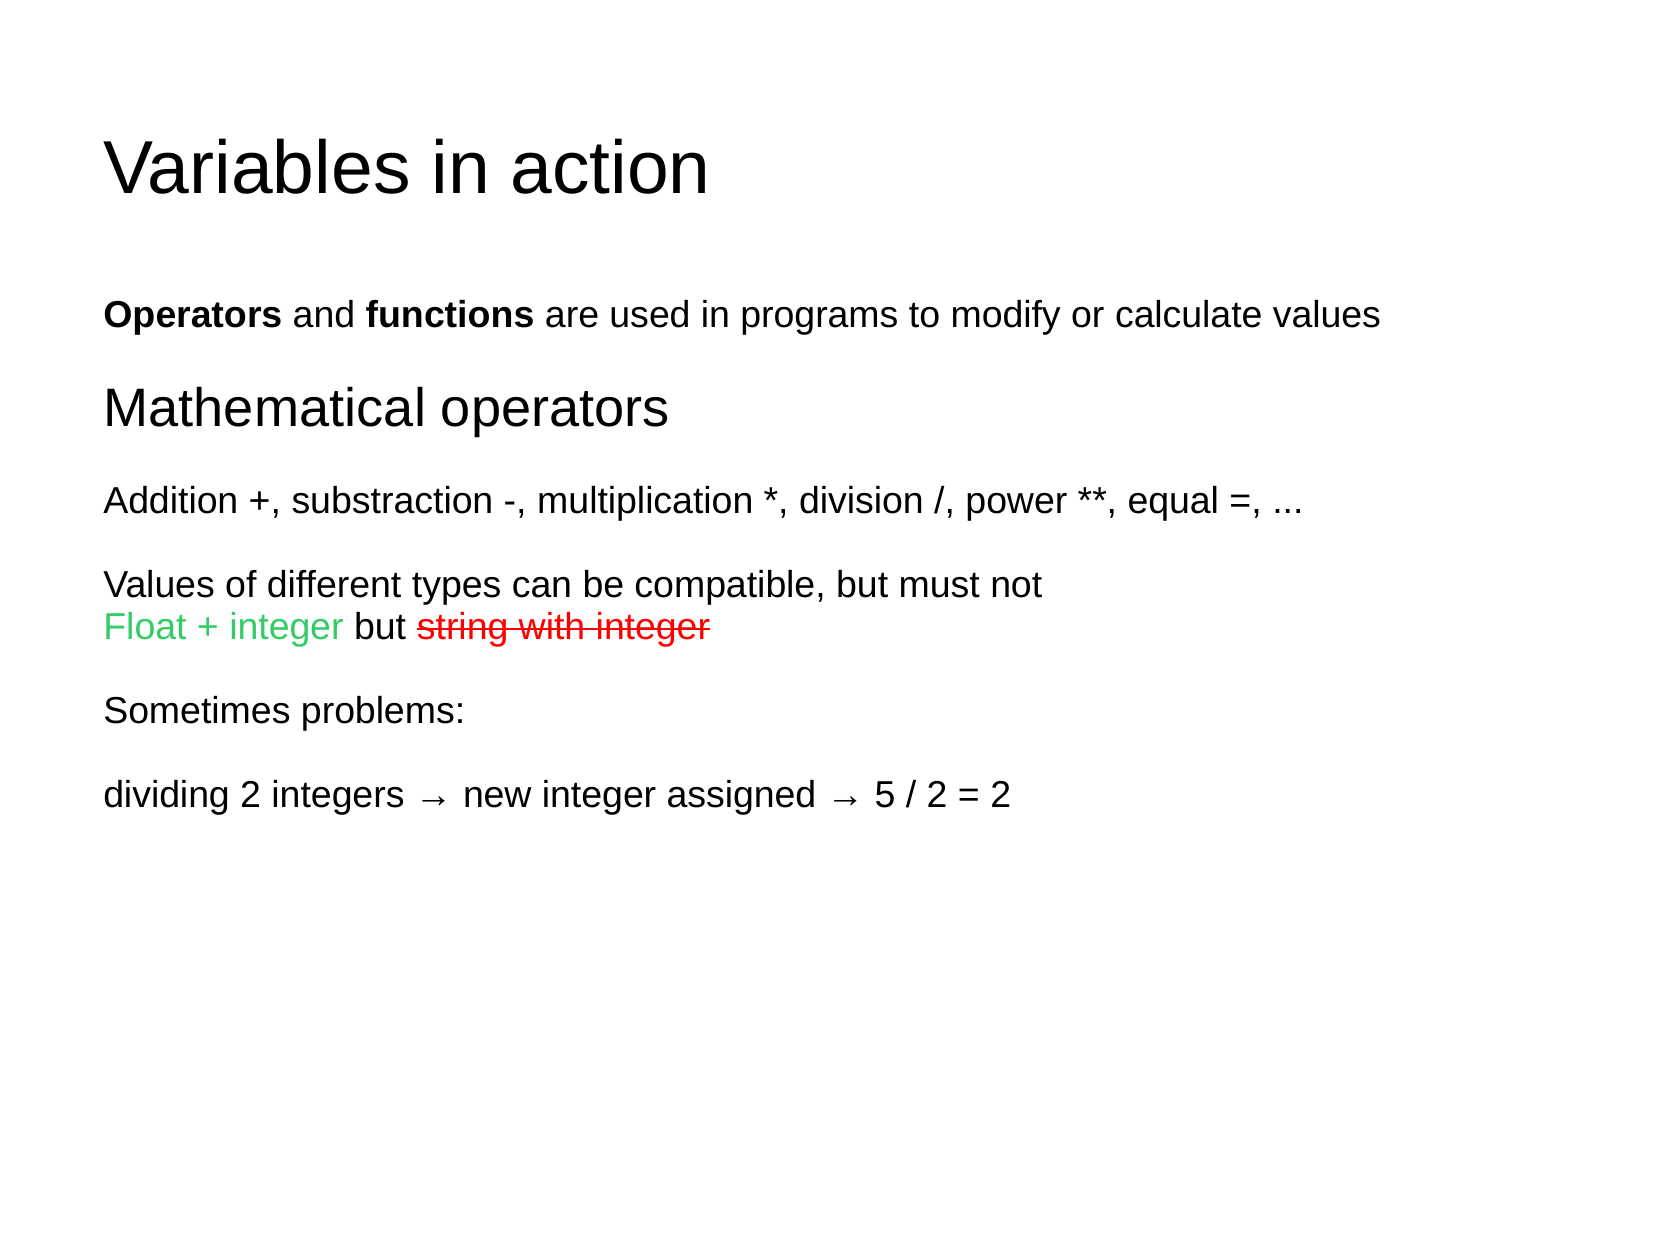

Variables in action
Operators and functions are used in programs to modify or calculate values
Mathematical operators
Addition +, substraction -, multiplication *, division /, power **, equal =, ...
Values of different types can be compatible, but must not
Float + integer but string with integer
Sometimes problems:
dividing 2 integers → new integer assigned → 5 / 2 = 2